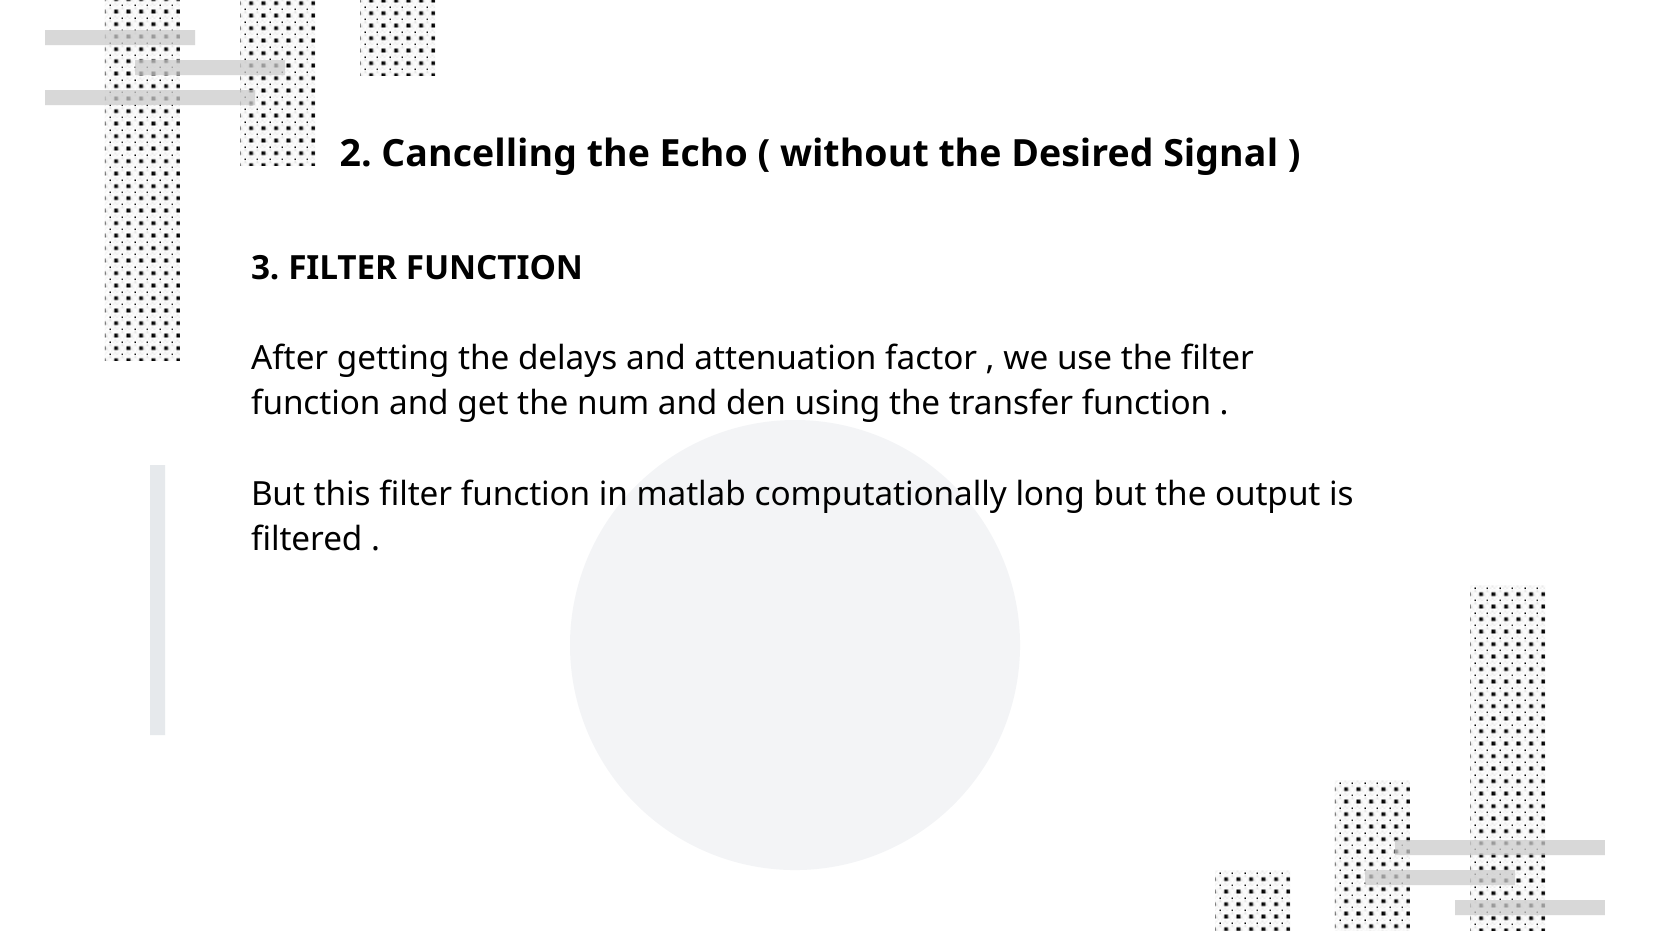

2. Cancelling the Echo ( without the Desired Signal )
3. FILTER FUNCTION
After getting the delays and attenuation factor , we use the filter function and get the num and den using the transfer function .
But this filter function in matlab computationally long but the output is filtered .